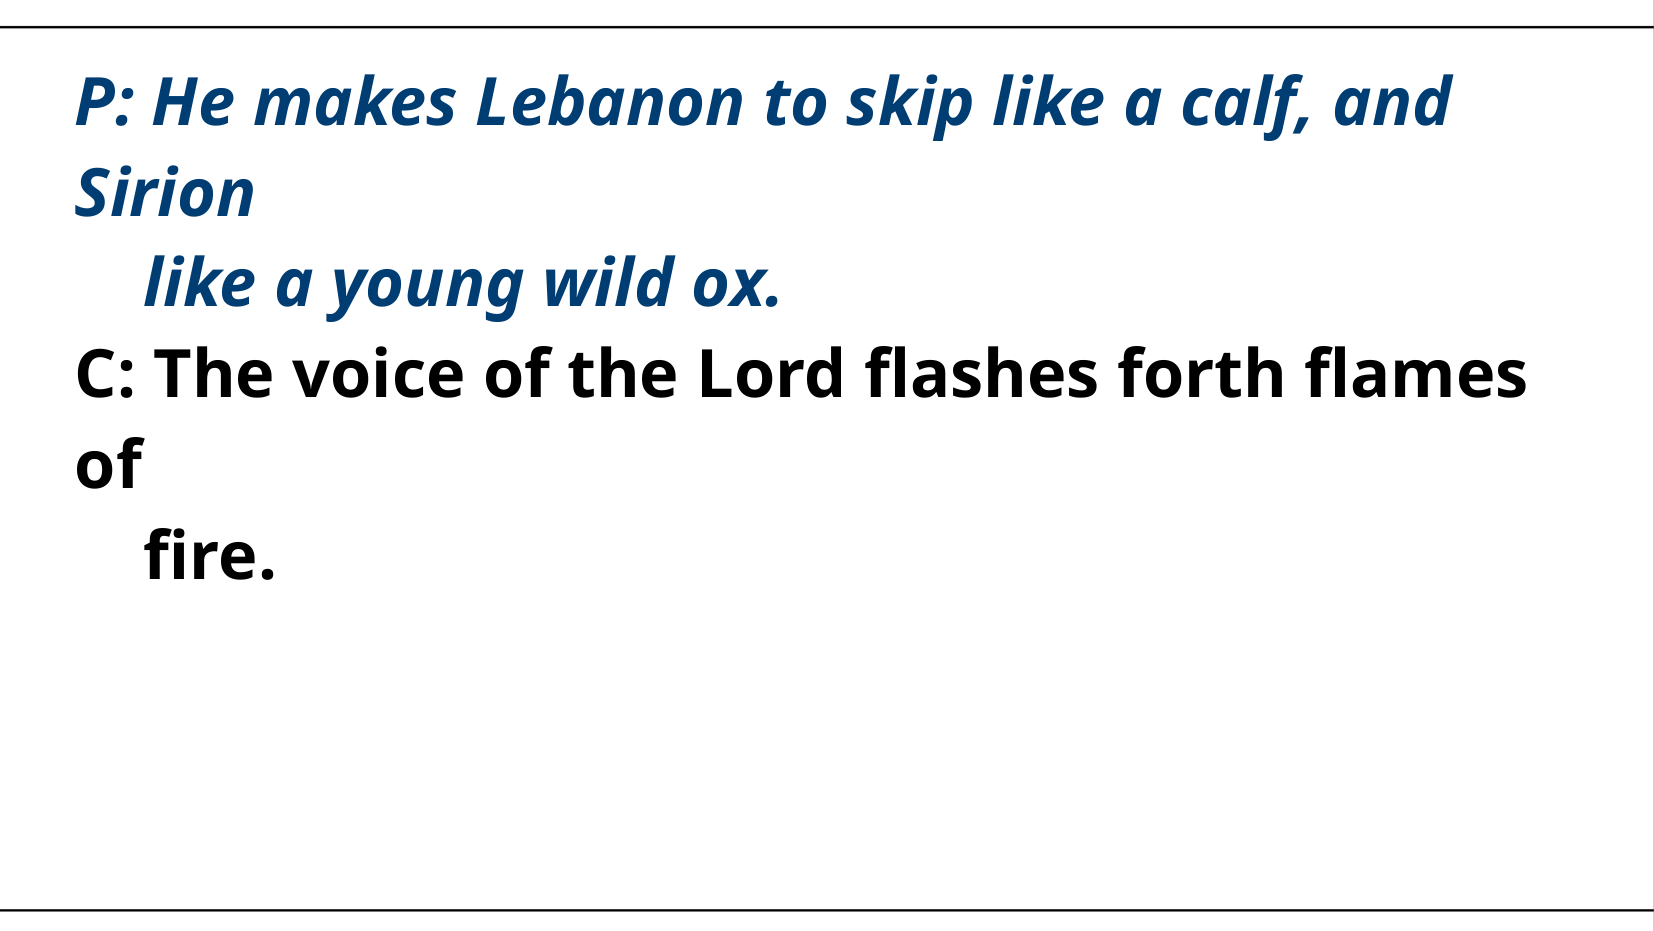

P: He makes Lebanon to skip like a calf, and Sirion
 like a young wild ox.
C: The voice of the Lord flashes forth flames of
 fire.